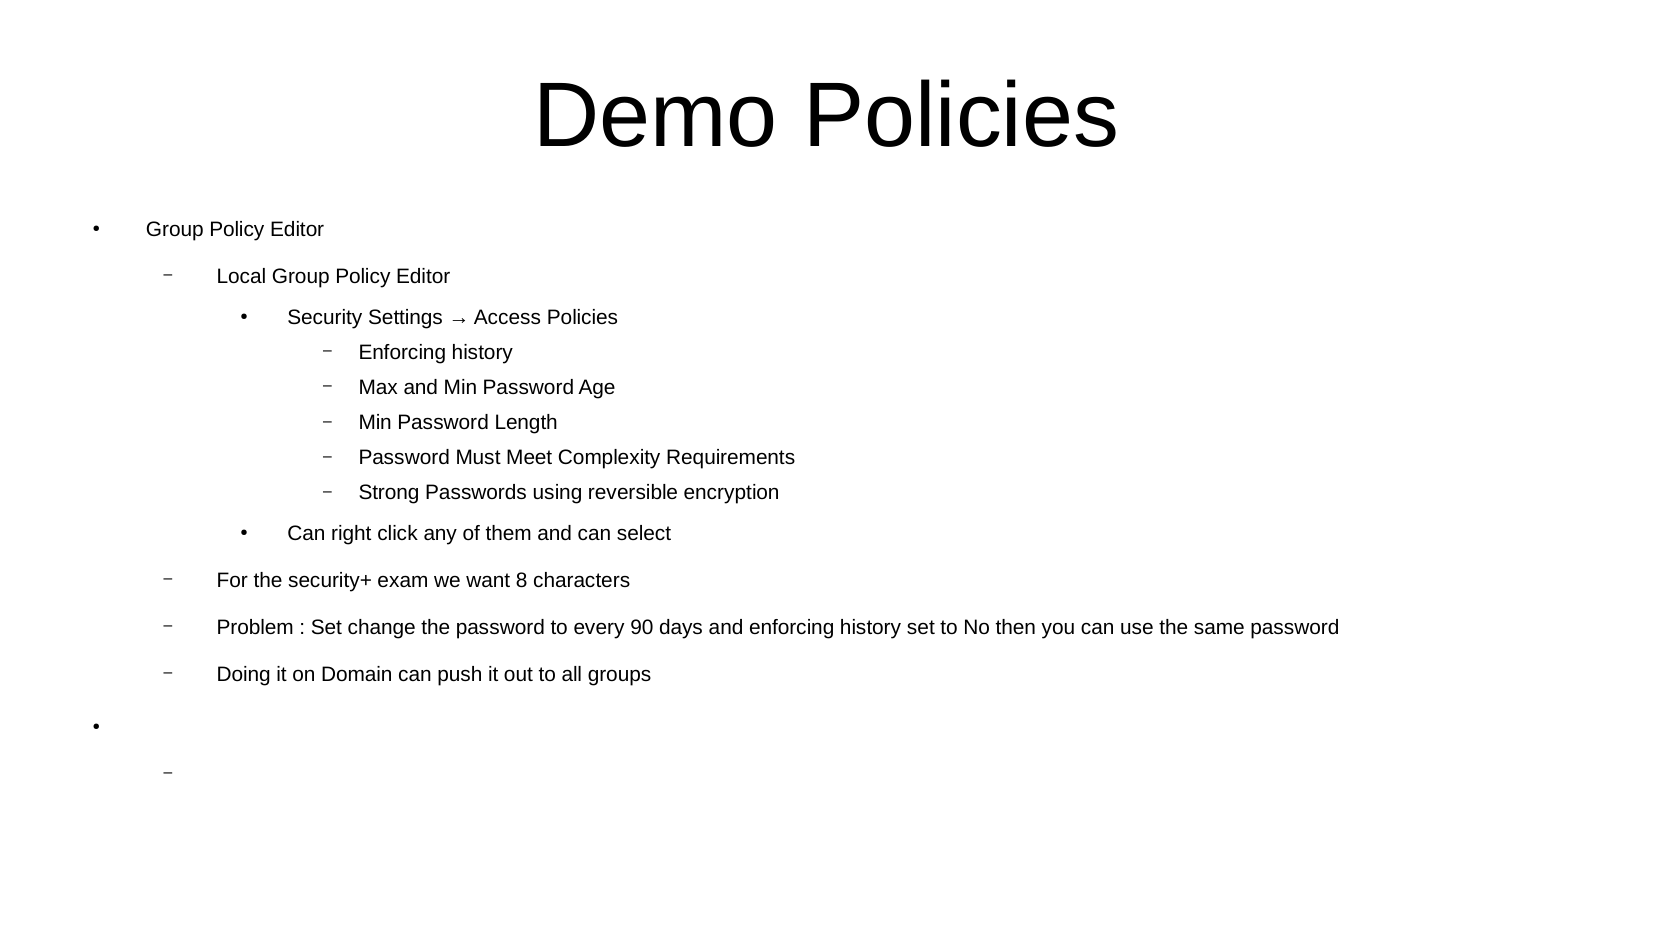

# Demo Policies
Group Policy Editor
Local Group Policy Editor
Security Settings → Access Policies
Enforcing history
Max and Min Password Age
Min Password Length
Password Must Meet Complexity Requirements
Strong Passwords using reversible encryption
Can right click any of them and can select
For the security+ exam we want 8 characters
Problem : Set change the password to every 90 days and enforcing history set to No then you can use the same password
Doing it on Domain can push it out to all groups